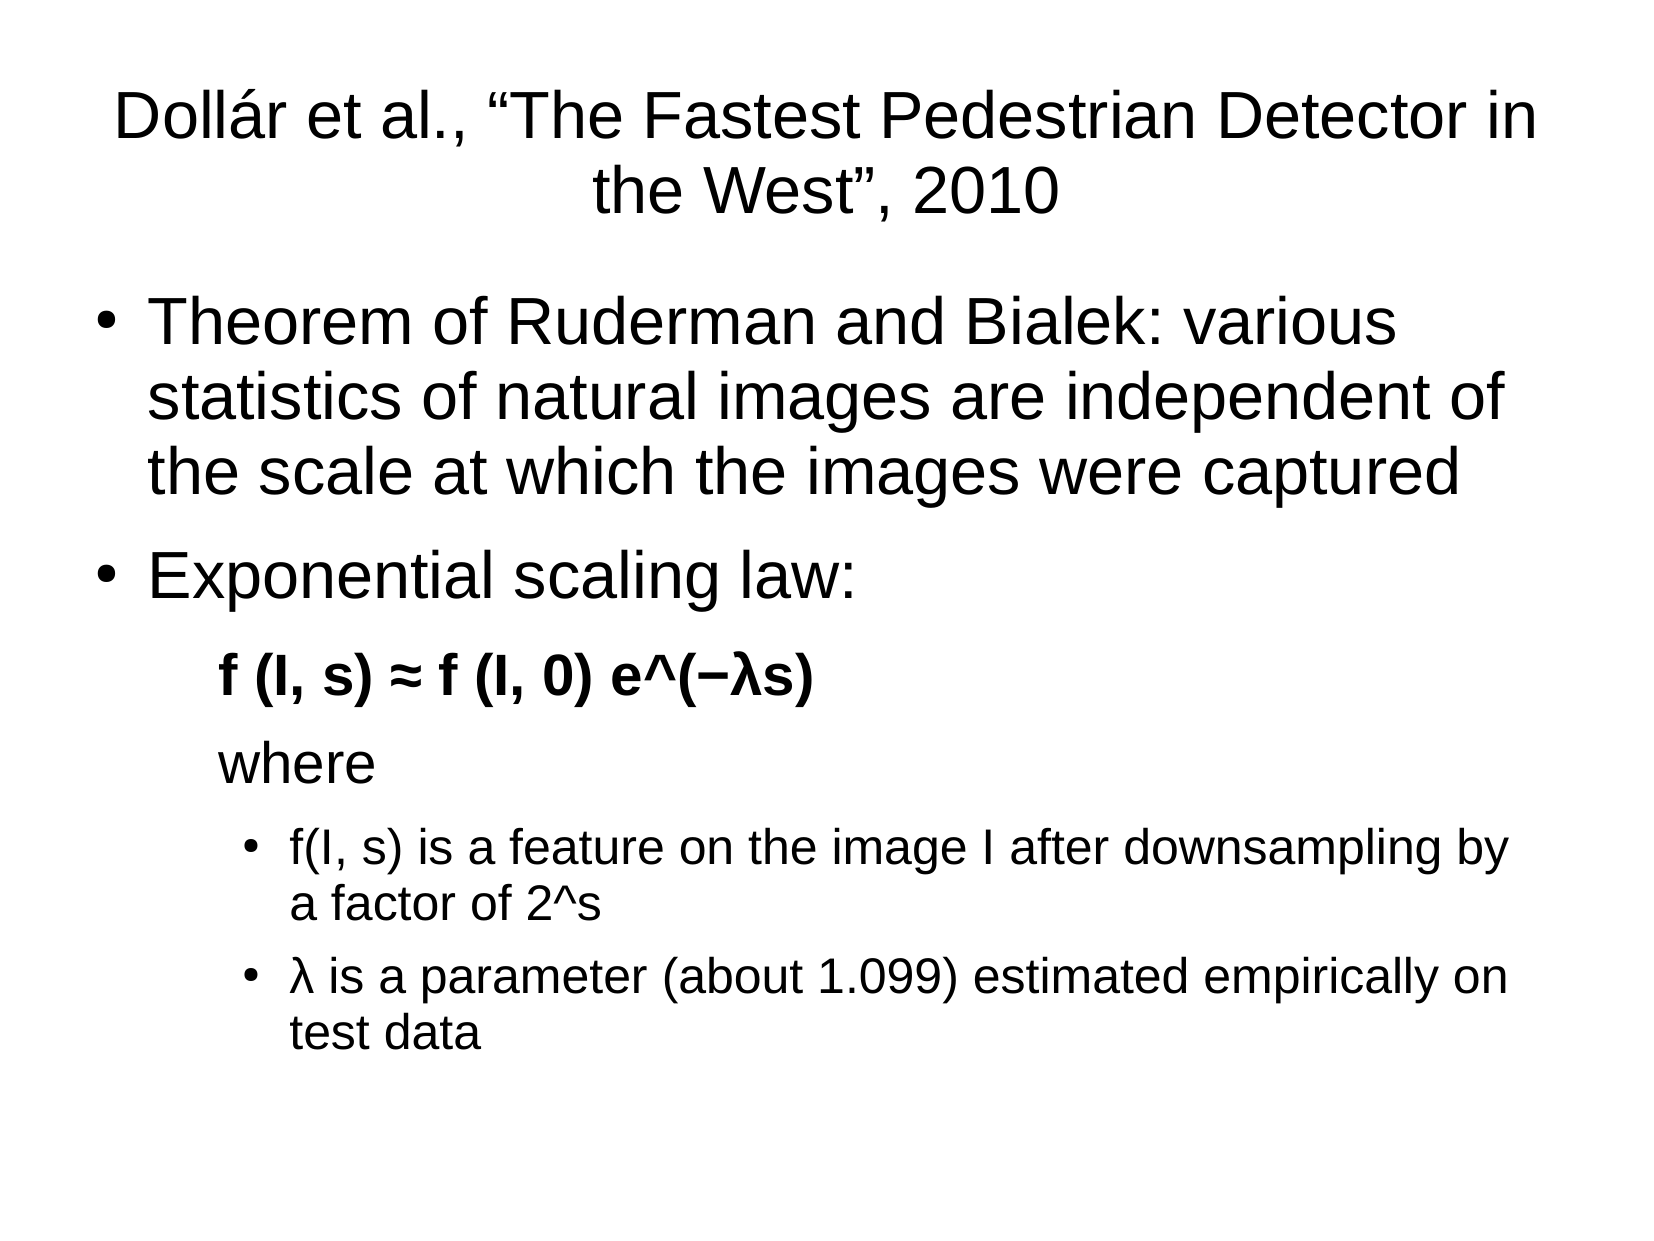

# Dollár et al., “The Fastest Pedestrian Detector in the West”, 2010
Theorem of Ruderman and Bialek: various statistics of natural images are independent of the scale at which the images were captured
Exponential scaling law:
f (I, s) ≈ f (I, 0) e^(−λs)
where
f(I, s) is a feature on the image I after downsampling by a factor of 2^s
λ is a parameter (about 1.099) estimated empirically on test data